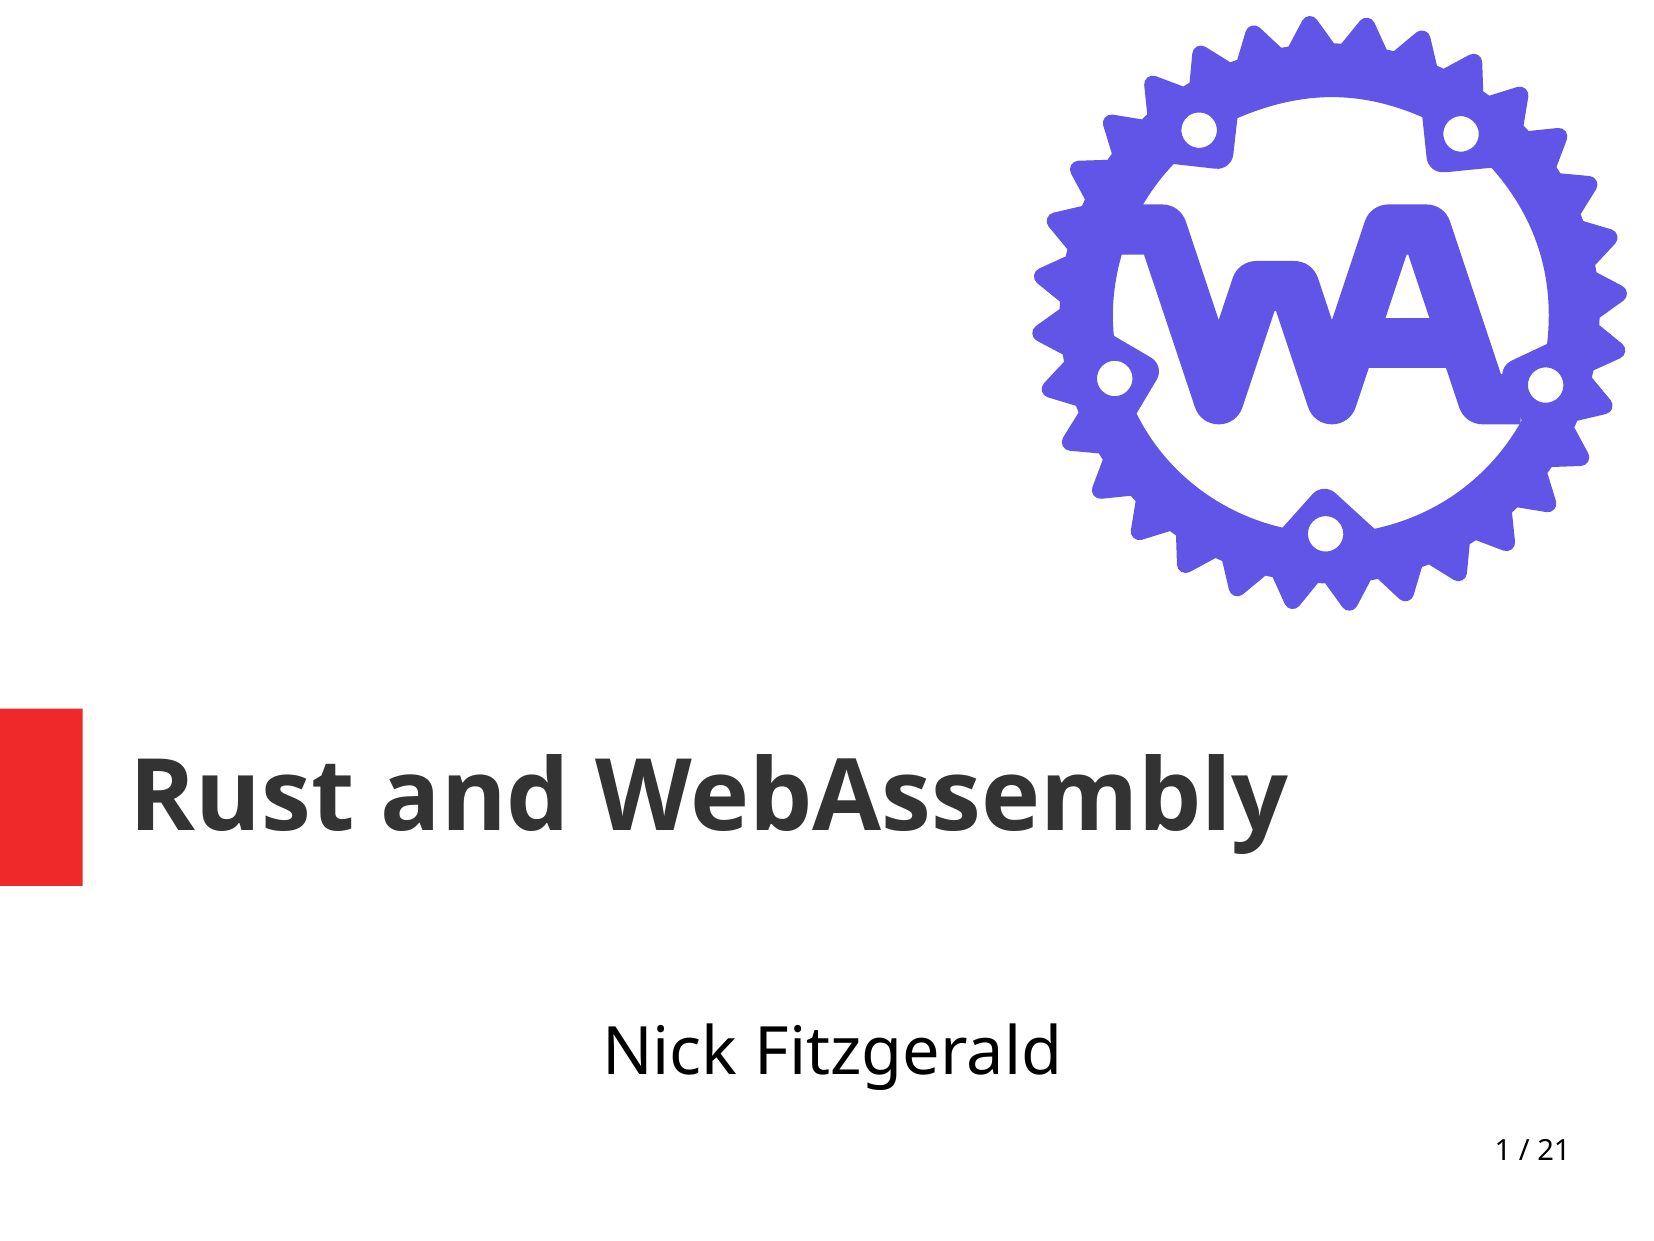

# Rust and WebAssembly
Nick Fitzgerald
1